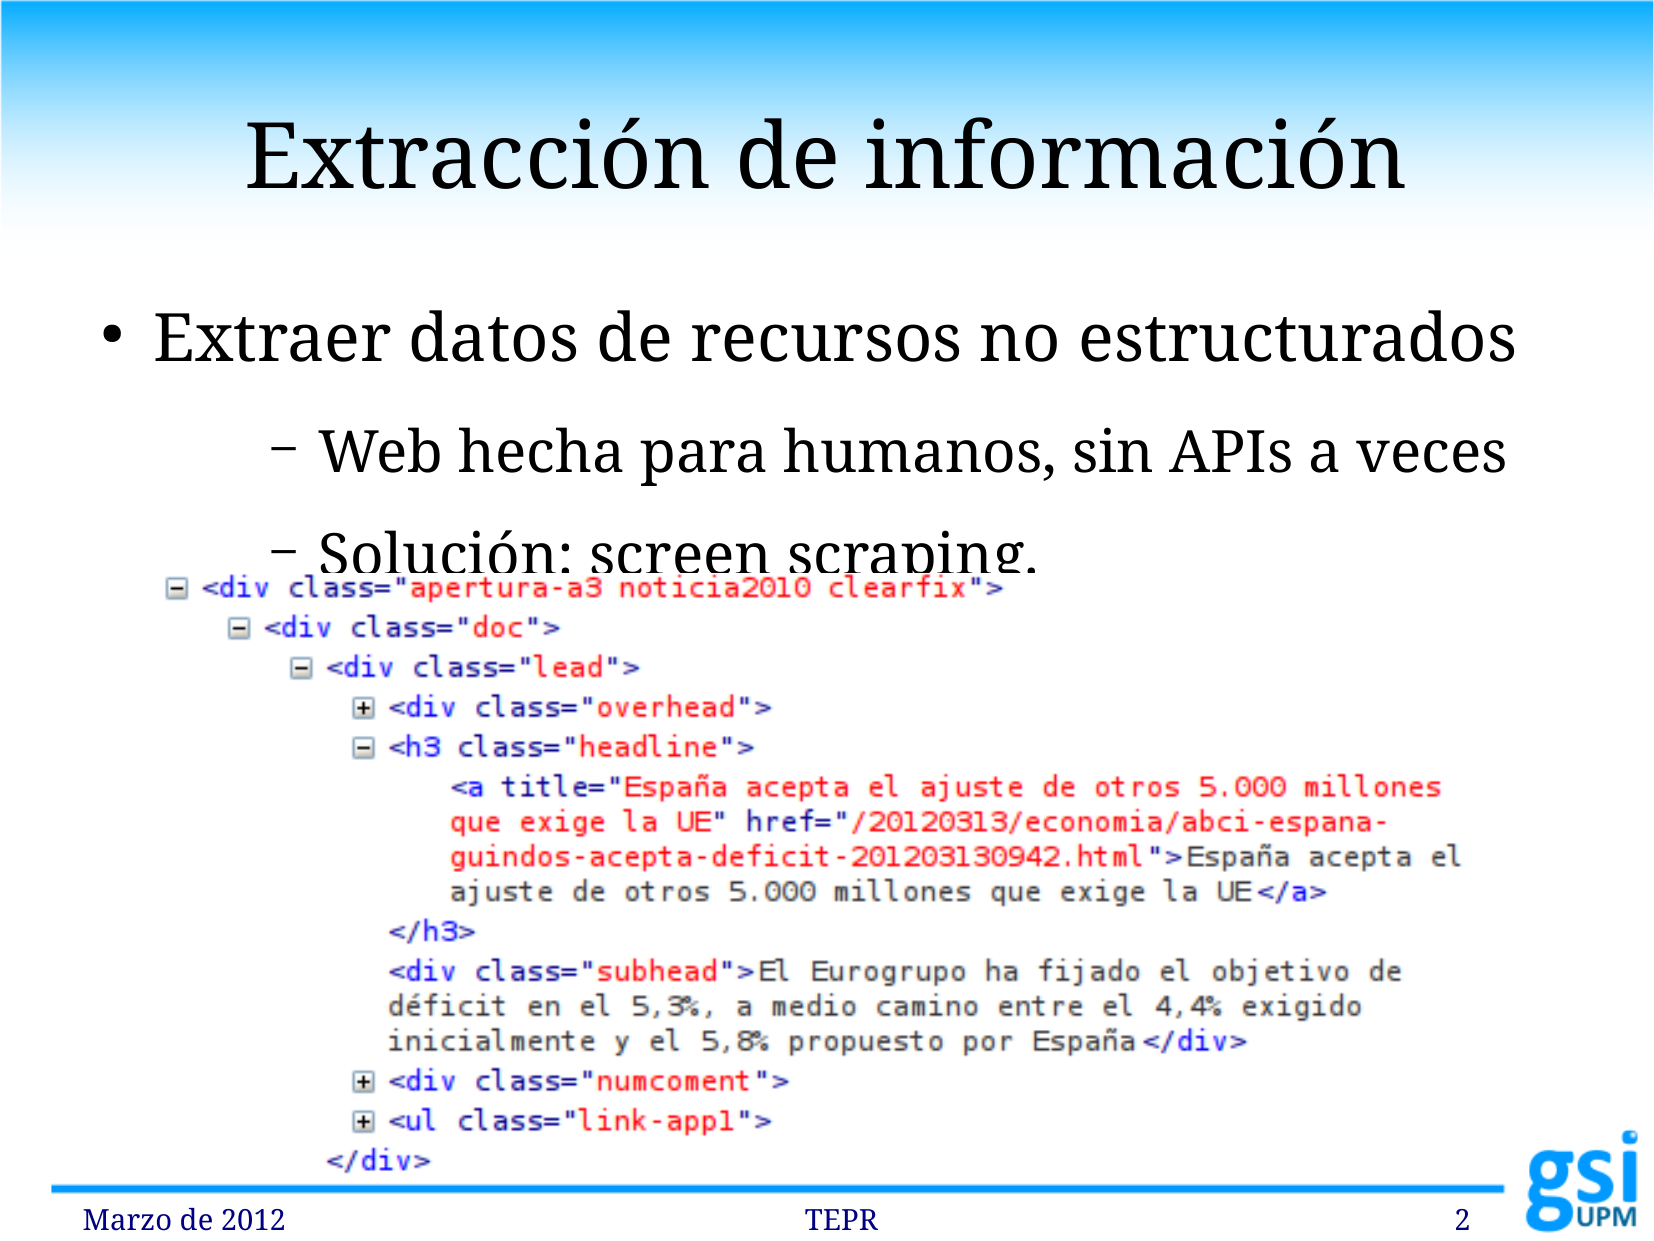

# Extracción de información
Extraer datos de recursos no estructurados
Web hecha para humanos, sin APIs a veces
Solución: screen scraping.
Marzo de 2012
TEPR
2